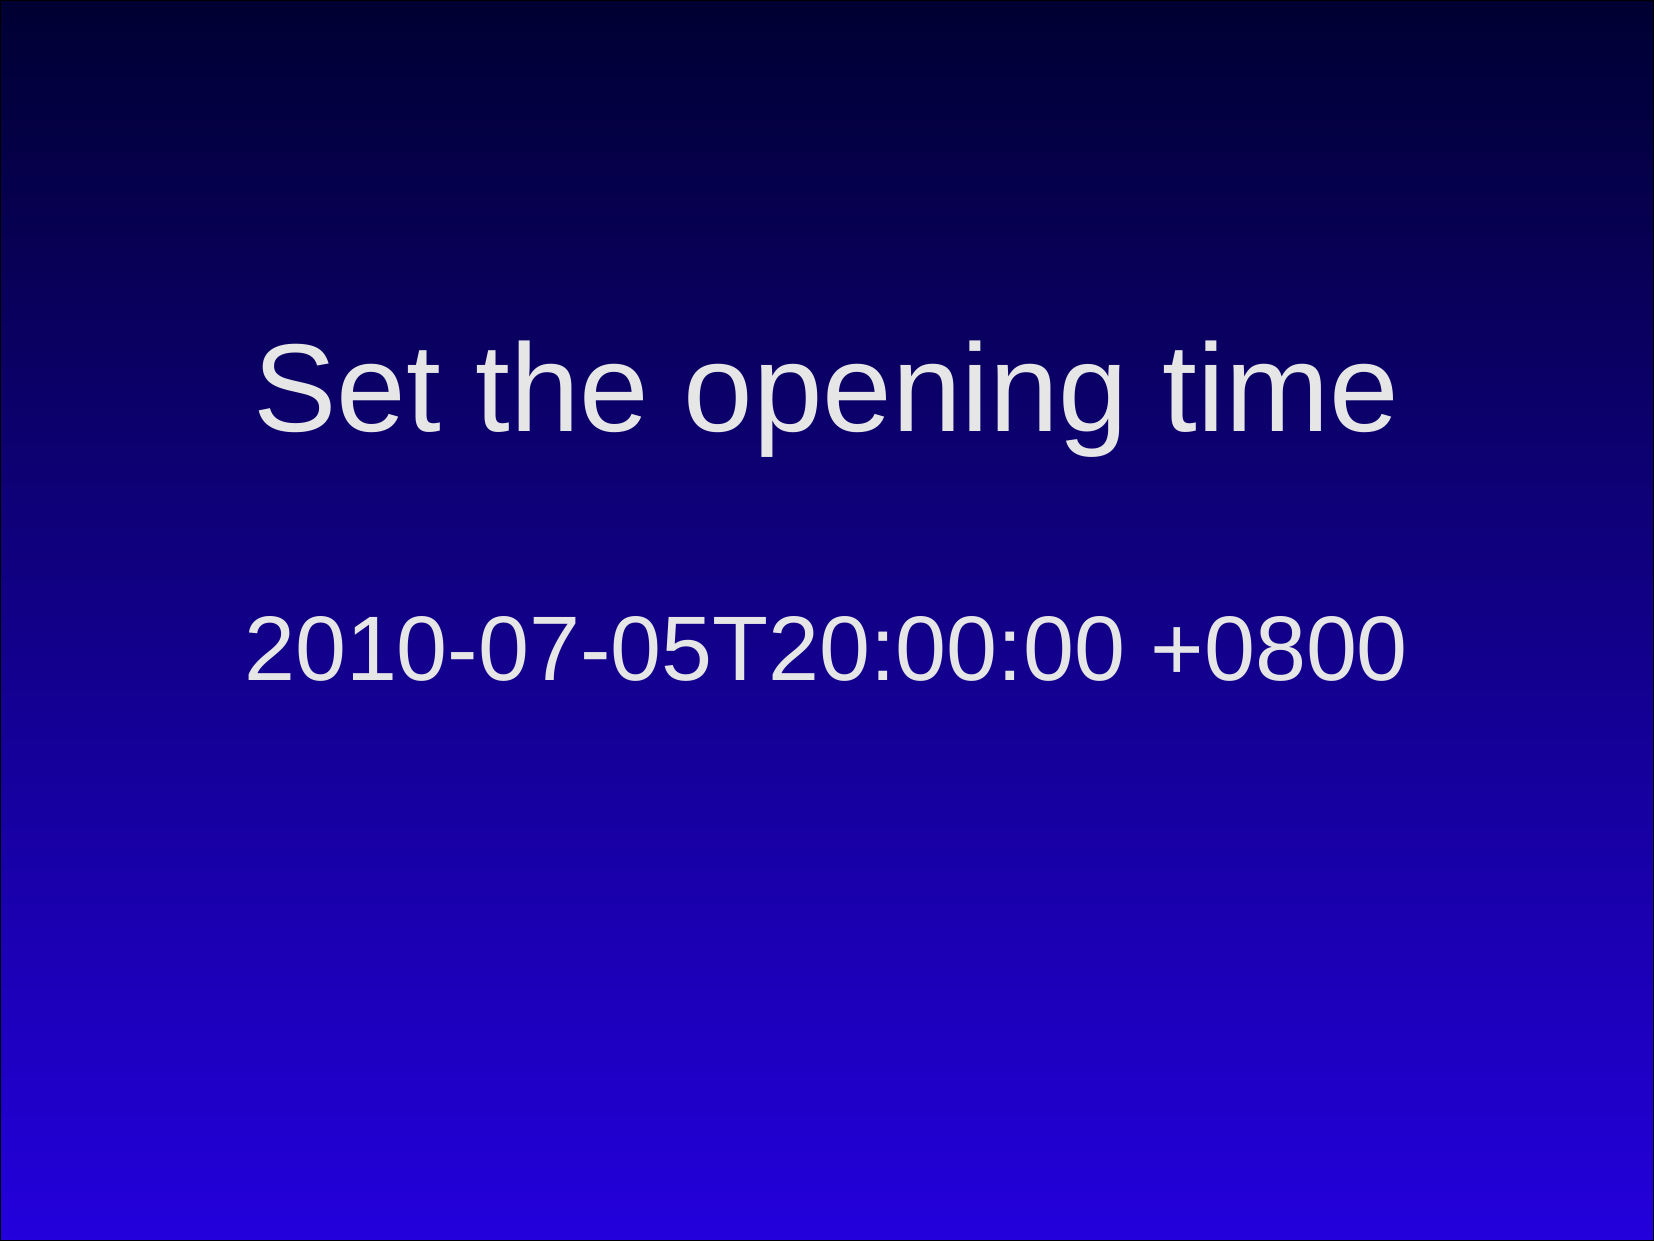

# Set the opening time
2010-07-05T20:00:00 +0800